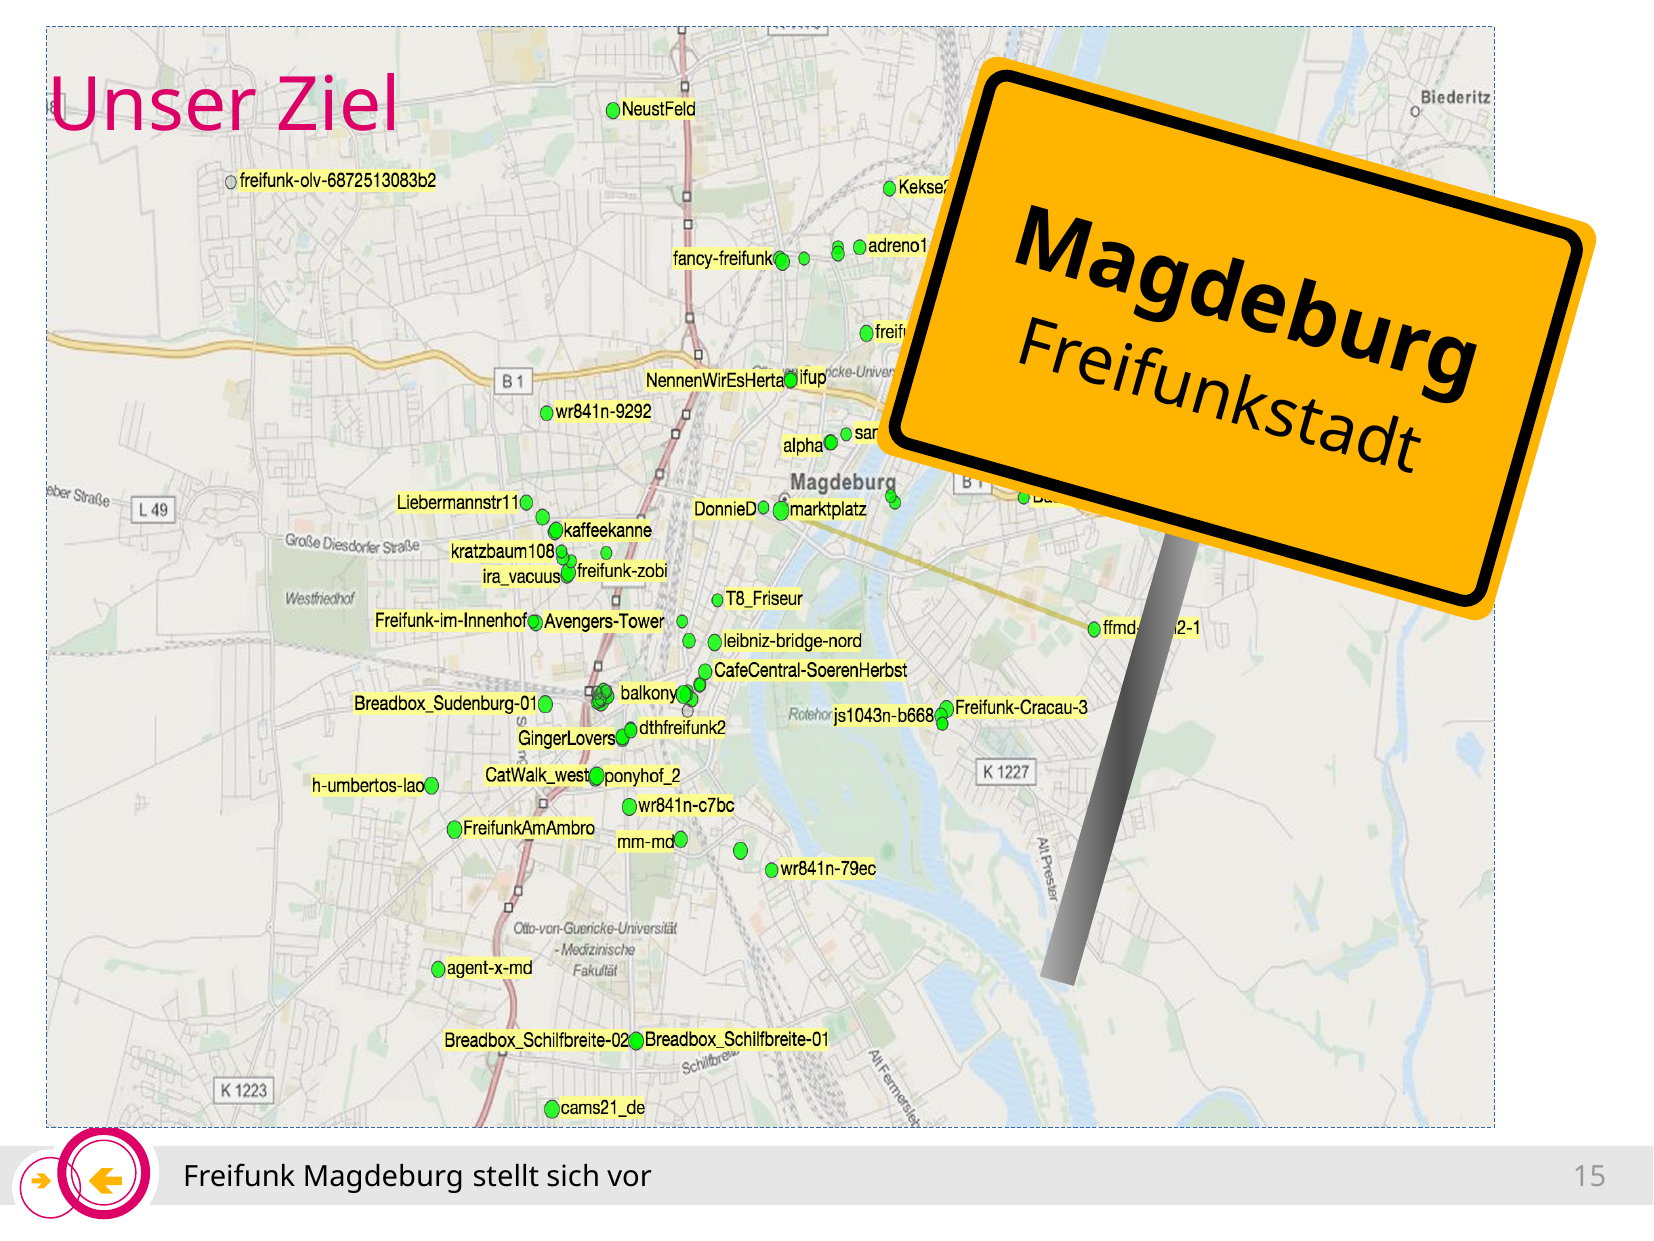

# Unser Ziel
Magdeburg
Freifunkstadt
stellt sich vor
15